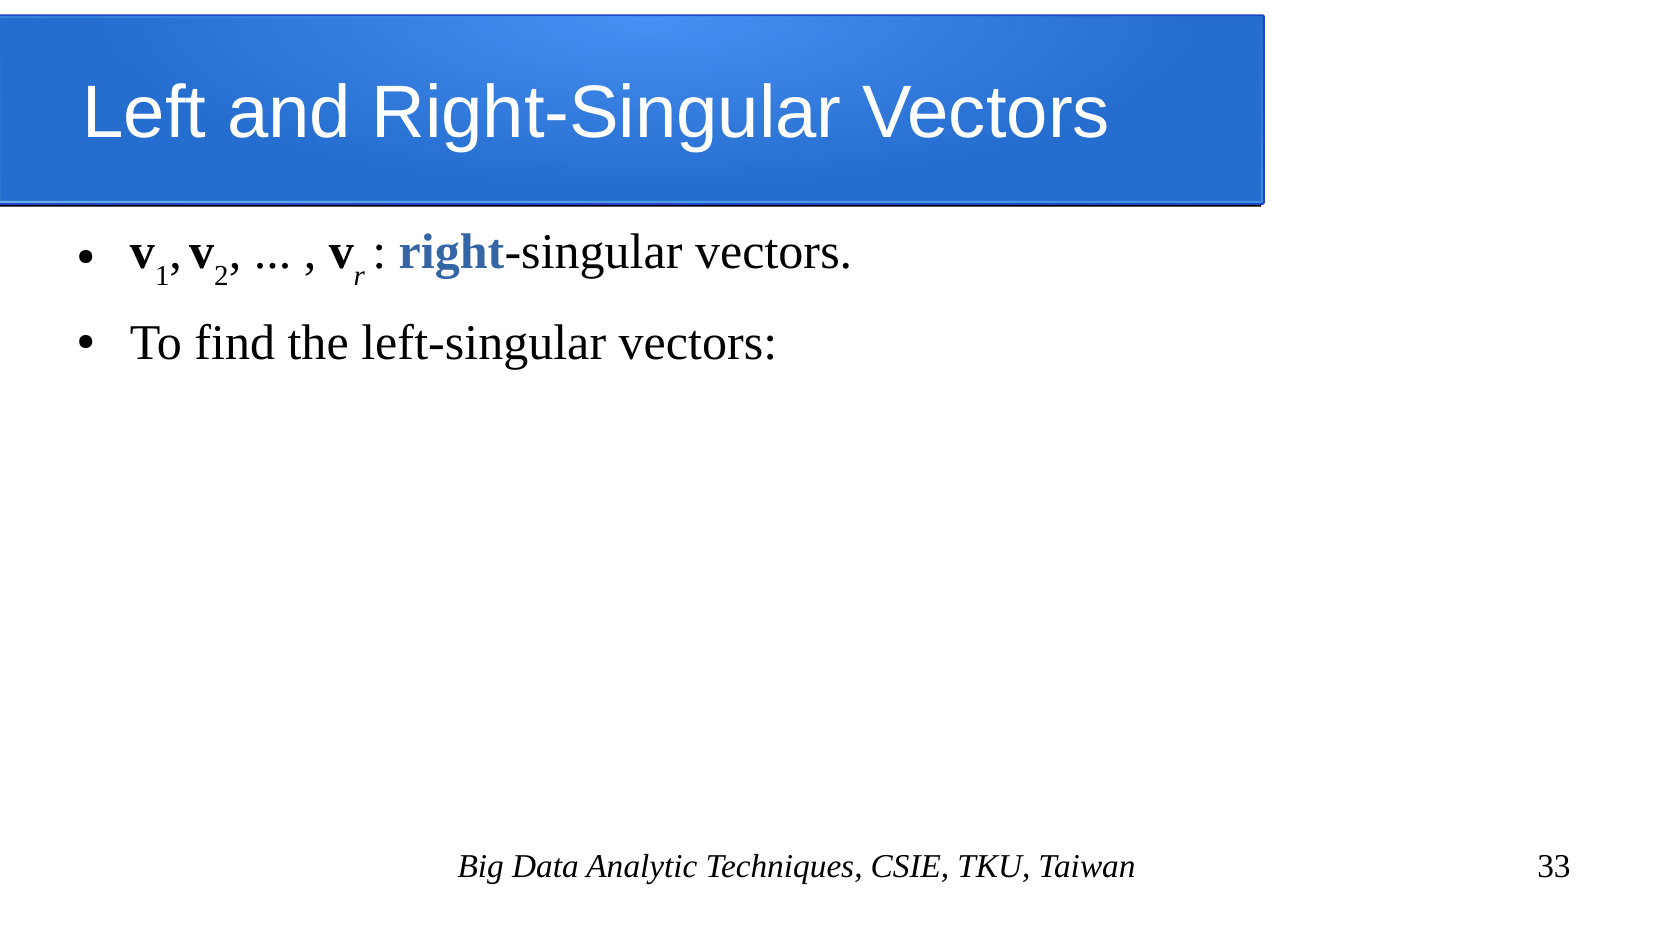

# Left and Right-Singular Vectors
v1, v2, ... , vr : right-singular vectors.
To find the left-singular vectors:
Big Data Analytic Techniques, CSIE, TKU, Taiwan
33